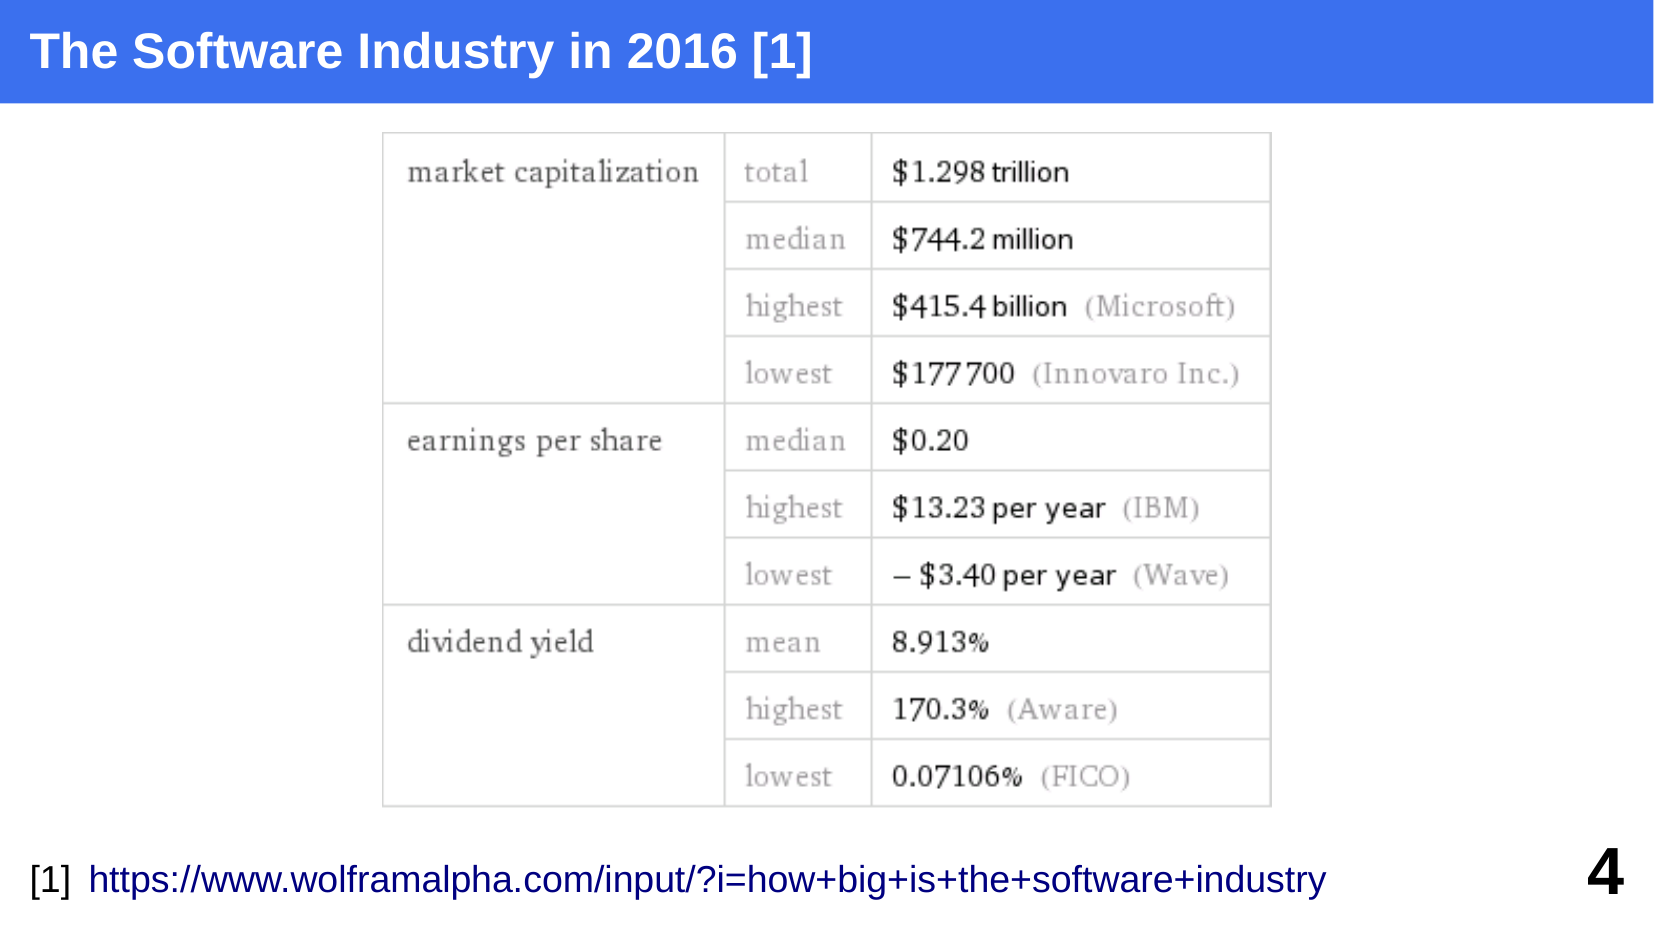

# The Software Industry in 2016 [1]
[1]	https://www.wolframalpha.com/input/?i=how+big+is+the+software+industry
Free / Libre and Open Source Software
4
© 2019 Dirk Riehle - Some Rights Reserved
[1]	https://www.wolframalpha.com/input/?i=how+big+is+the+software+industry